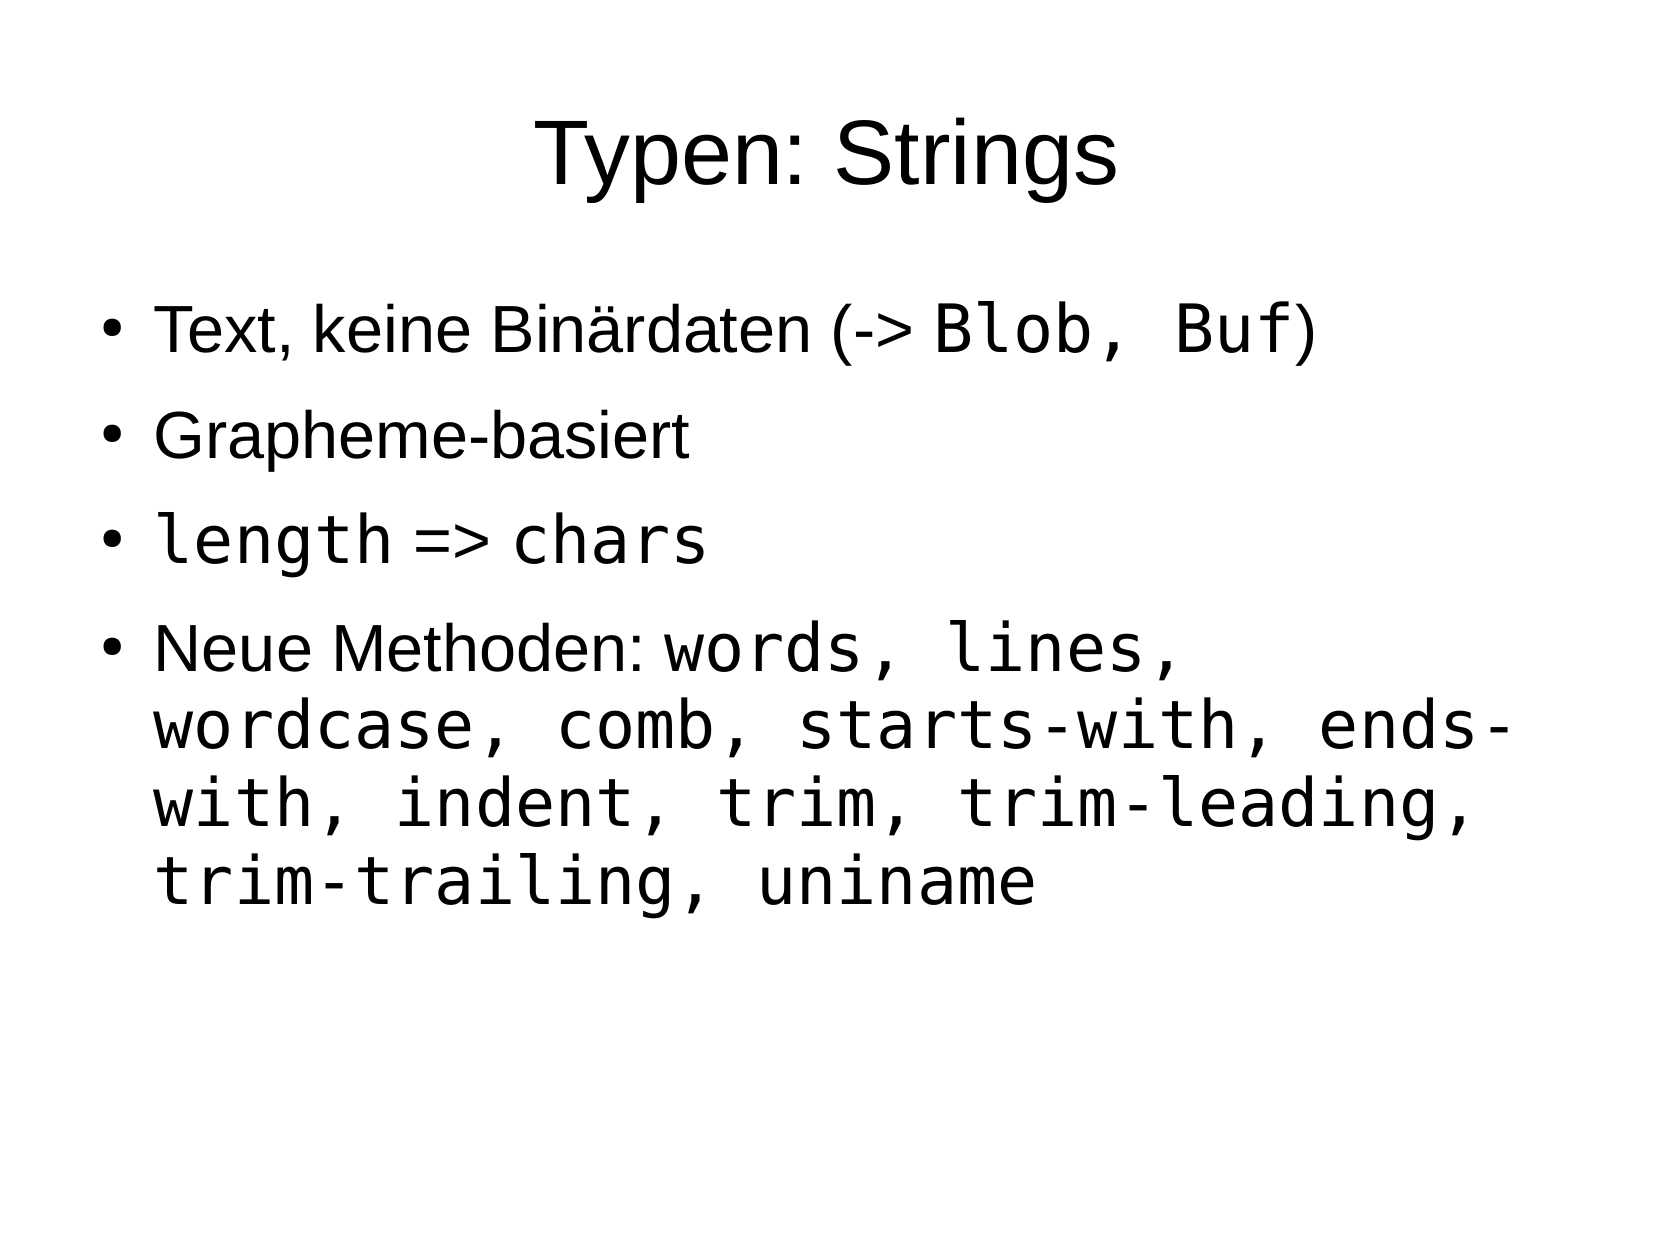

# Typen: Strings
Text, keine Binärdaten (-> Blob, Buf)
Grapheme-basiert
length => chars
Neue Methoden: words, lines, wordcase, comb, starts-with, ends-with, indent, trim, trim-leading, trim-trailing, uniname